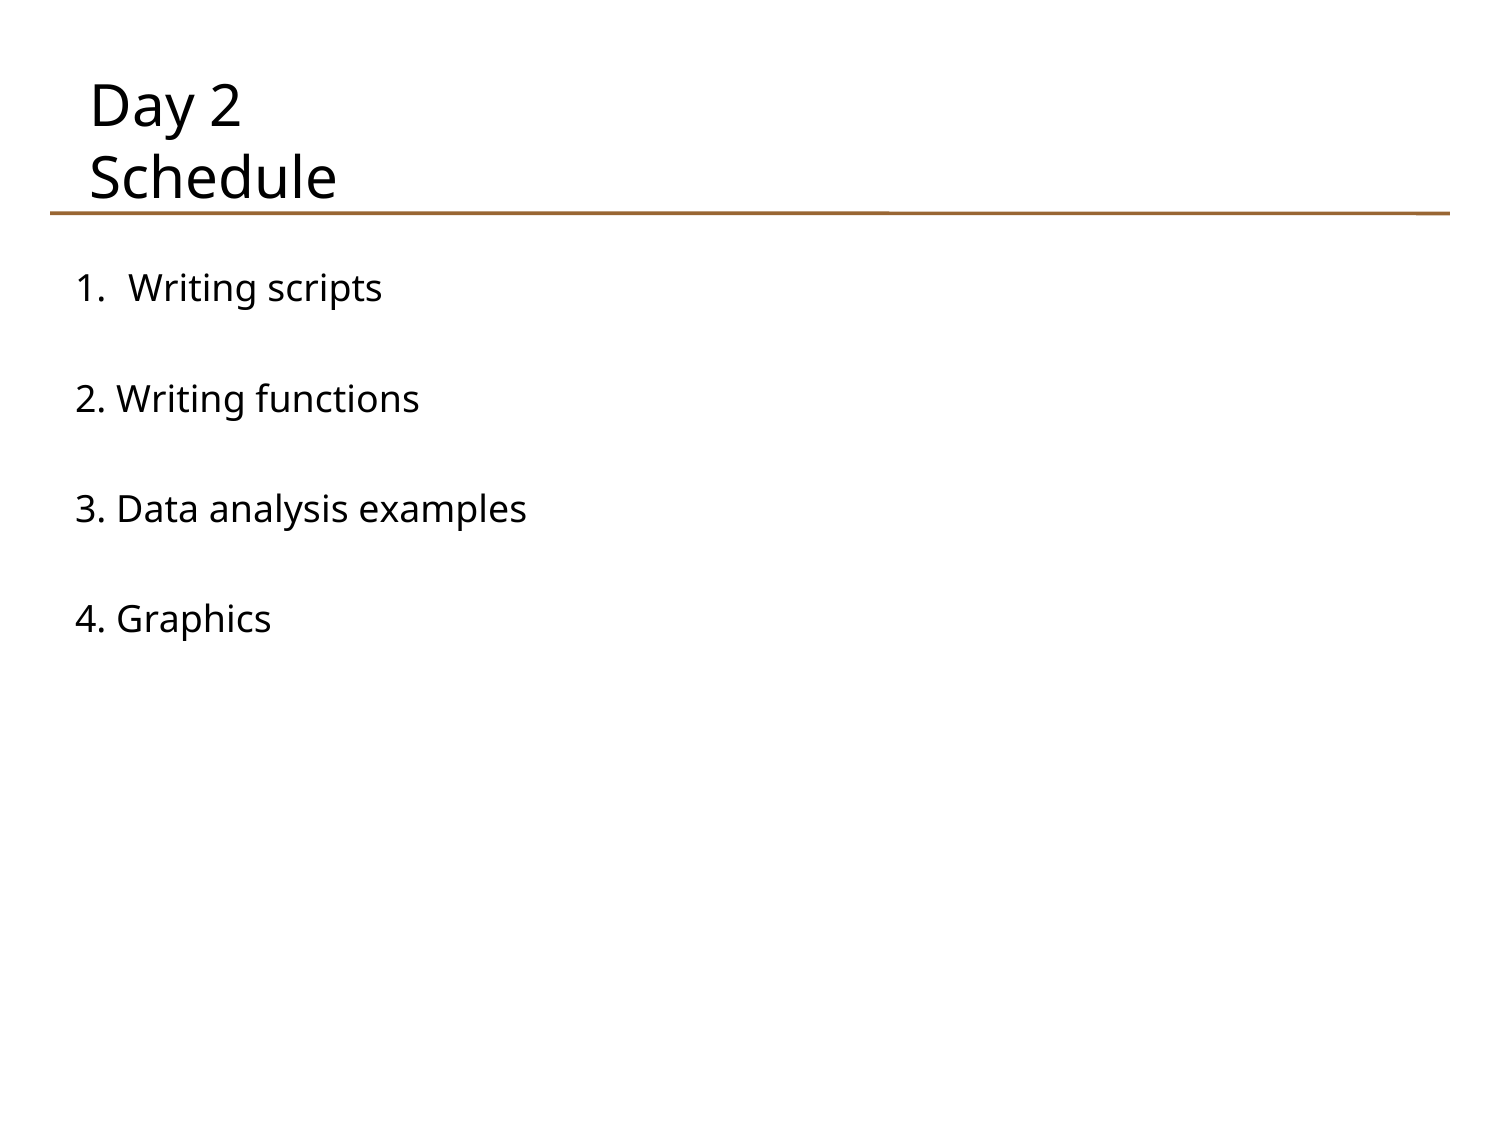

Day 2
Schedule
Writing scripts
2. Writing functions
3. Data analysis examples
4. Graphics